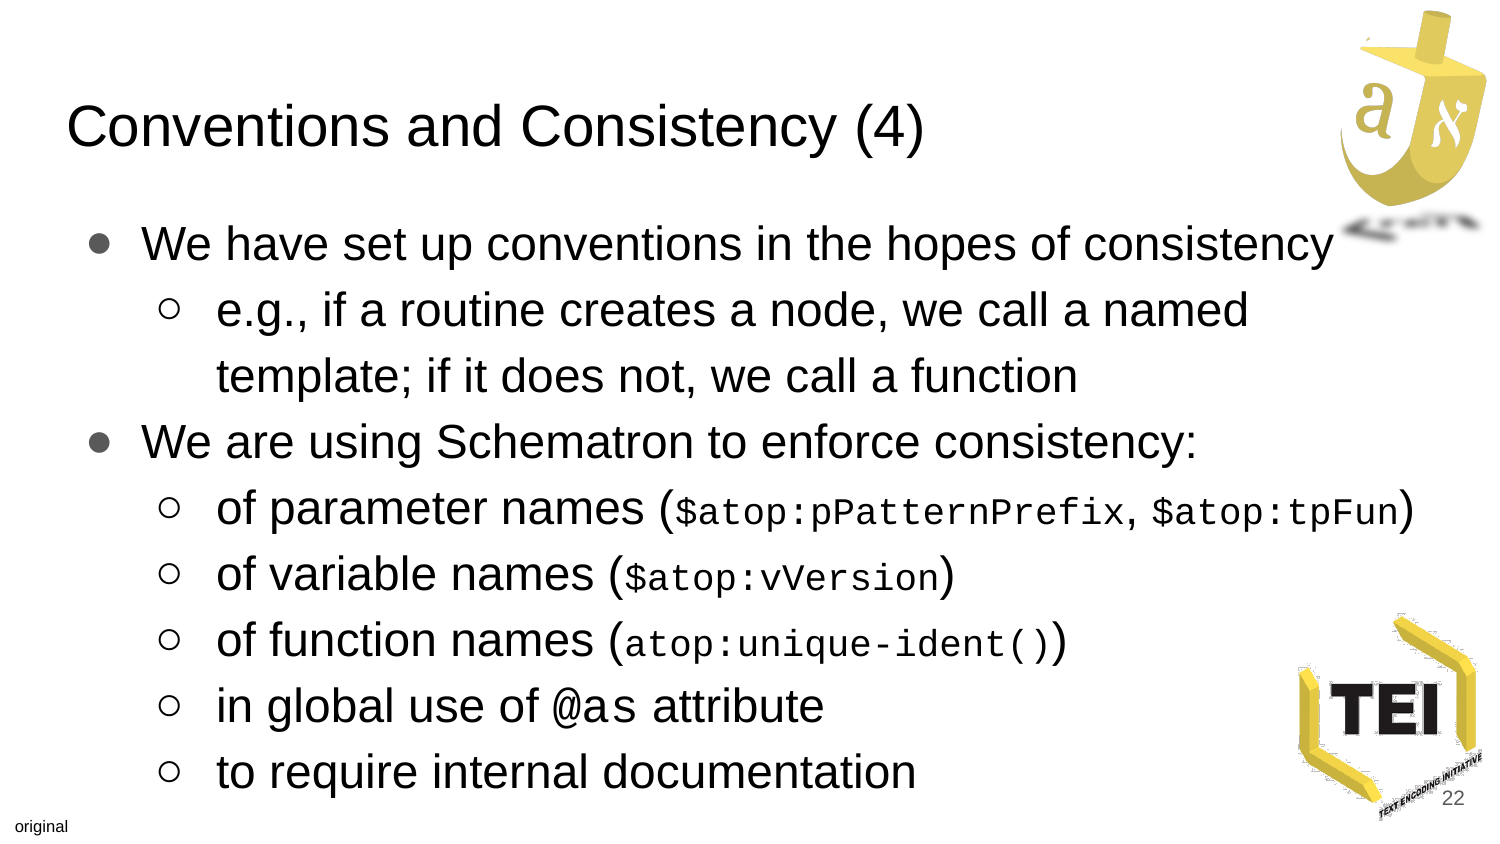

# Conventions and Consistency (4)
We have set up conventions in the hopes of consistency
e.g., if a routine creates a node, we call a named template; if it does not, we call a function
We are using Schematron to enforce consistency:
of parameter names ($atop:pPatternPrefix, $atop:tpFun)
of variable names ($atop:vVersion)
of function names (atop:unique-ident())
in global use of @as attribute
to require internal documentation
original